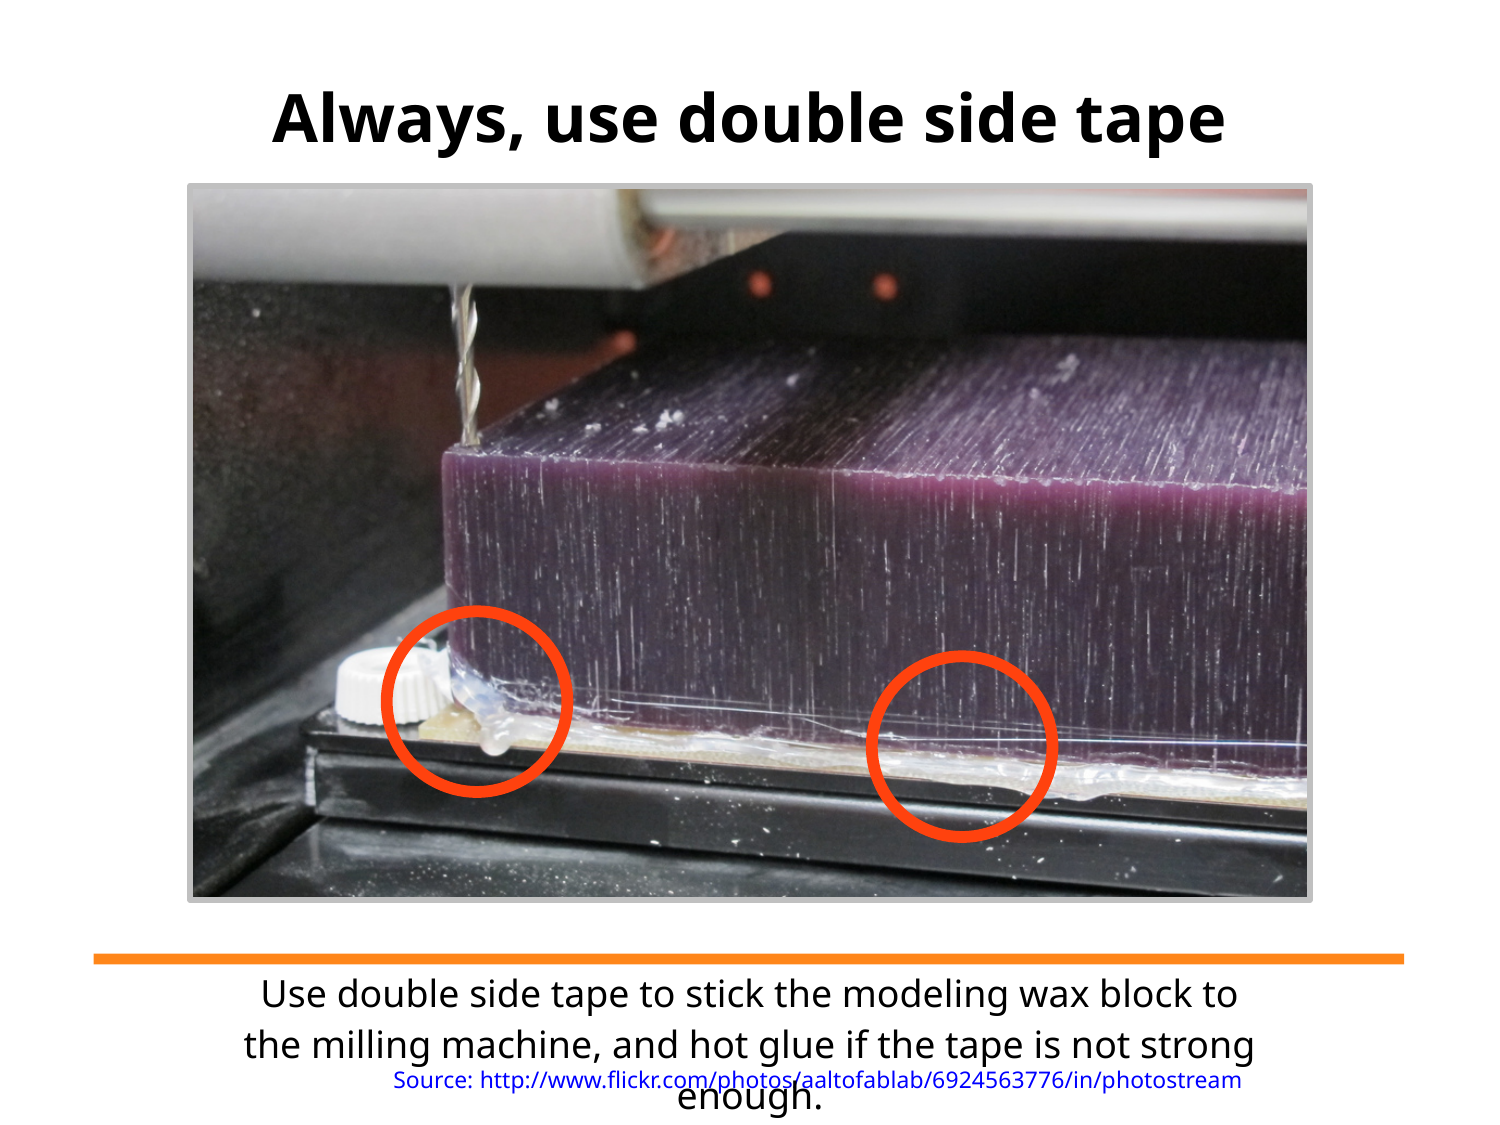

# Always, use double side tape
Use double side tape to stick the modeling wax block to the milling machine, and hot glue if the tape is not strong enough.
Source: http://www.flickr.com/photos/aaltofablab/6924563776/in/photostream